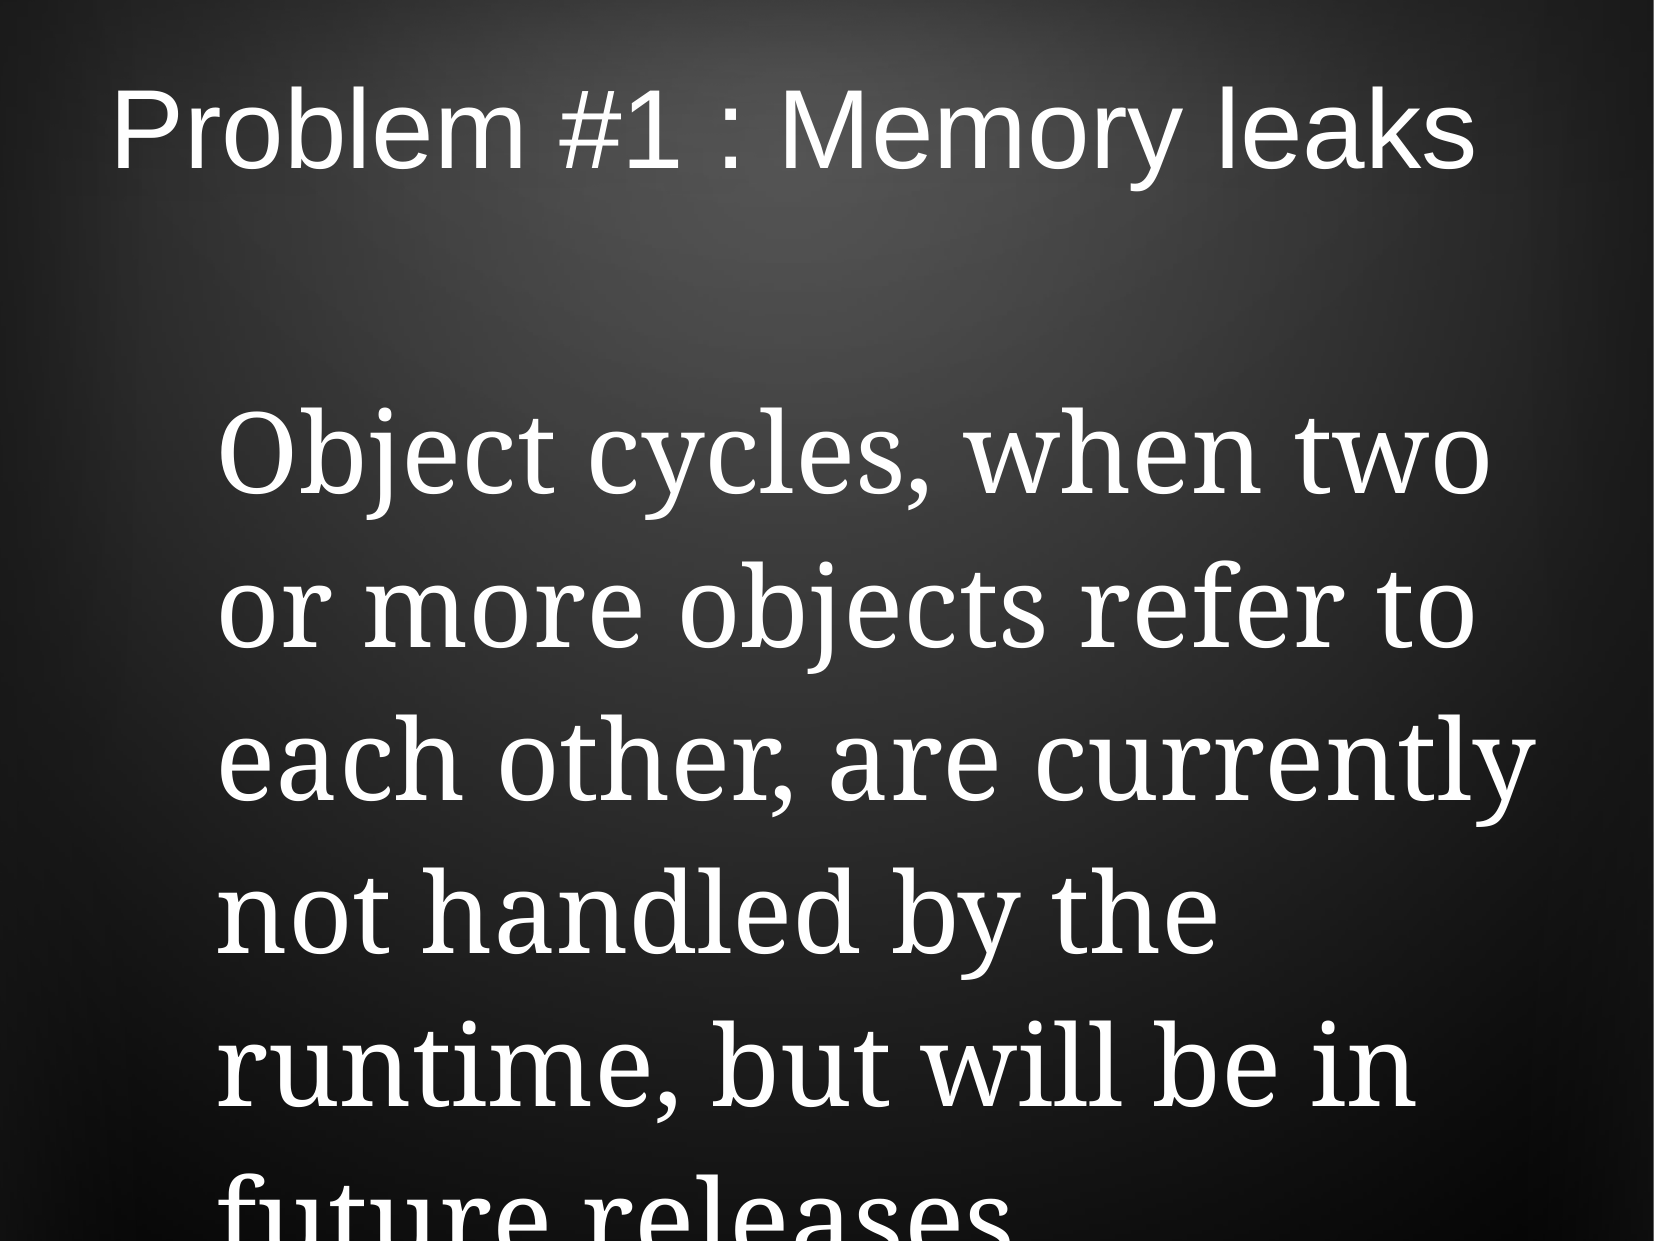

Problem #1 : Memory leaks
Object cycles, when two or more objects refer to each other, are currently not handled by the runtime, but will be in future releases.